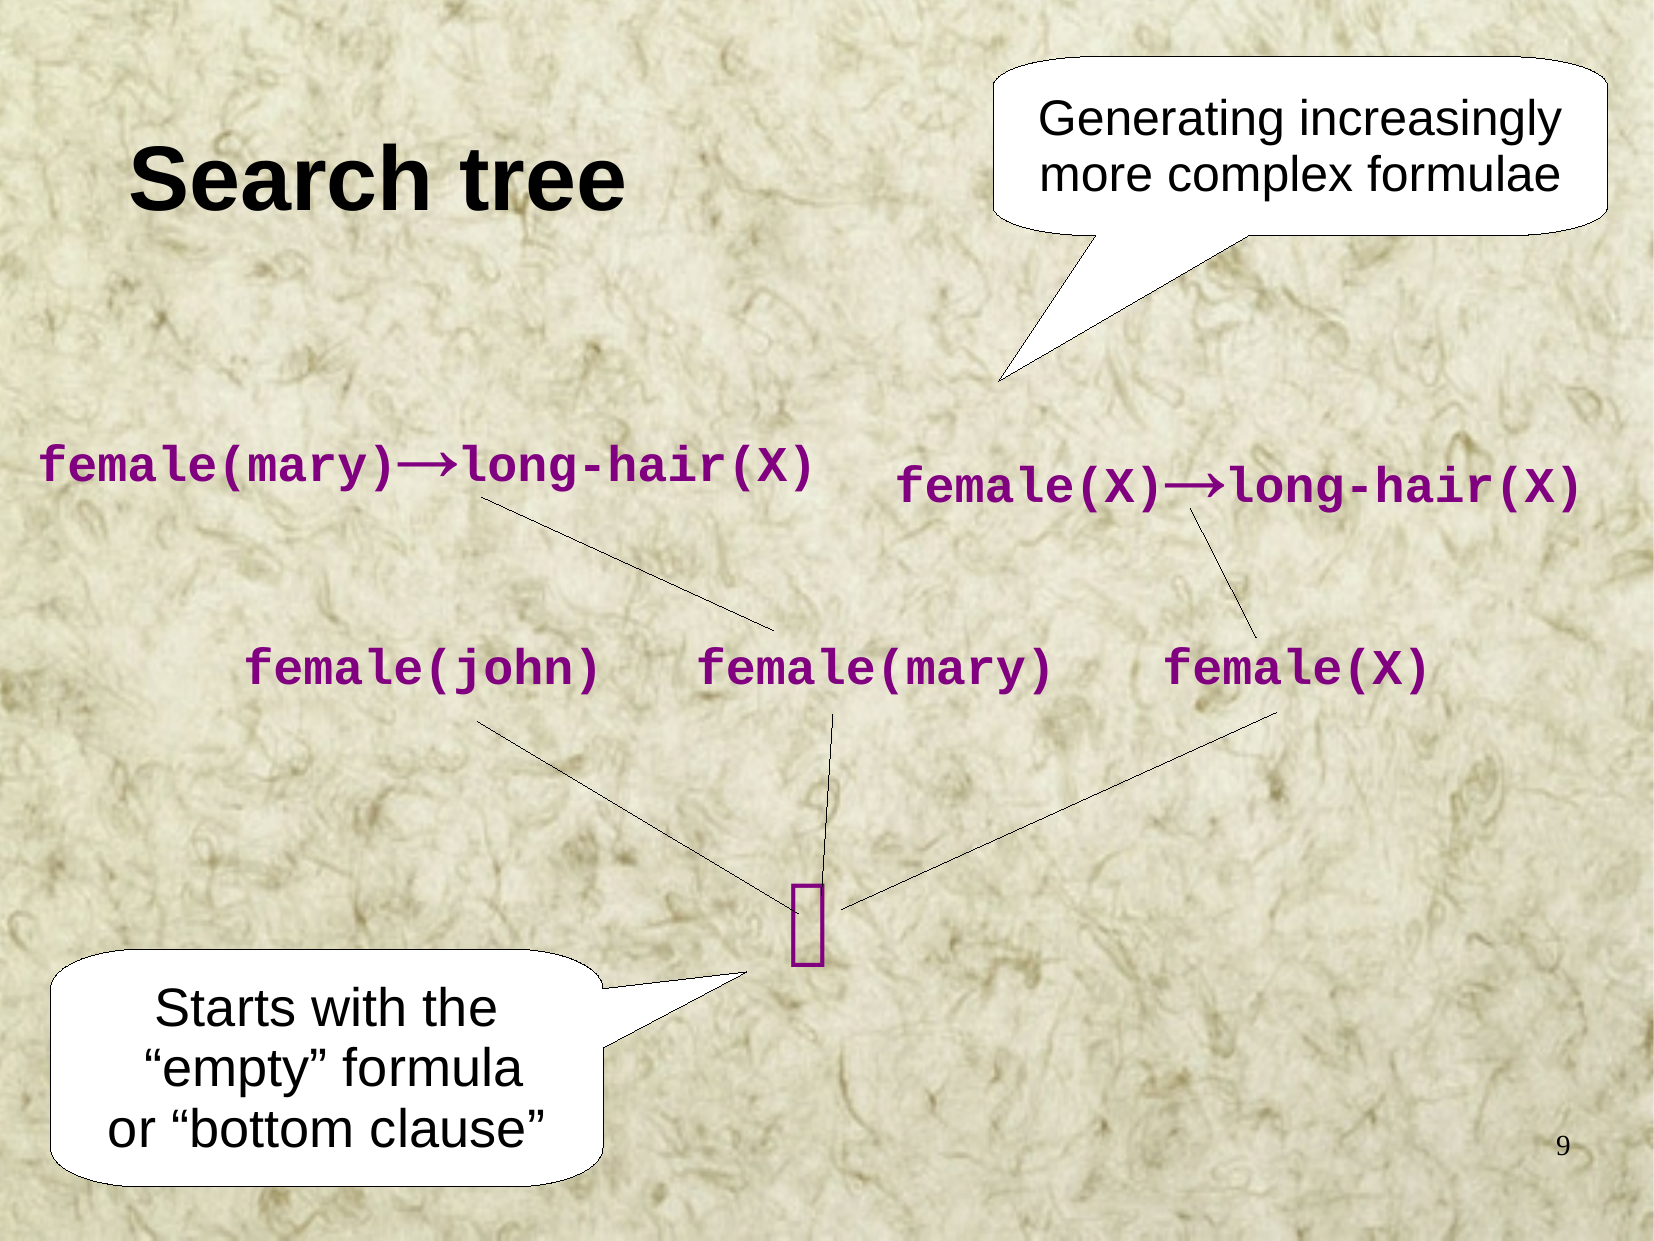

Generating increasingly
more complex formulae
Search tree
female(mary)→long-hair(X)
female(X)→long-hair(X)
female(X)
female(mary)
female(john)

Starts with the
 “empty” formula
or “bottom clause”
9